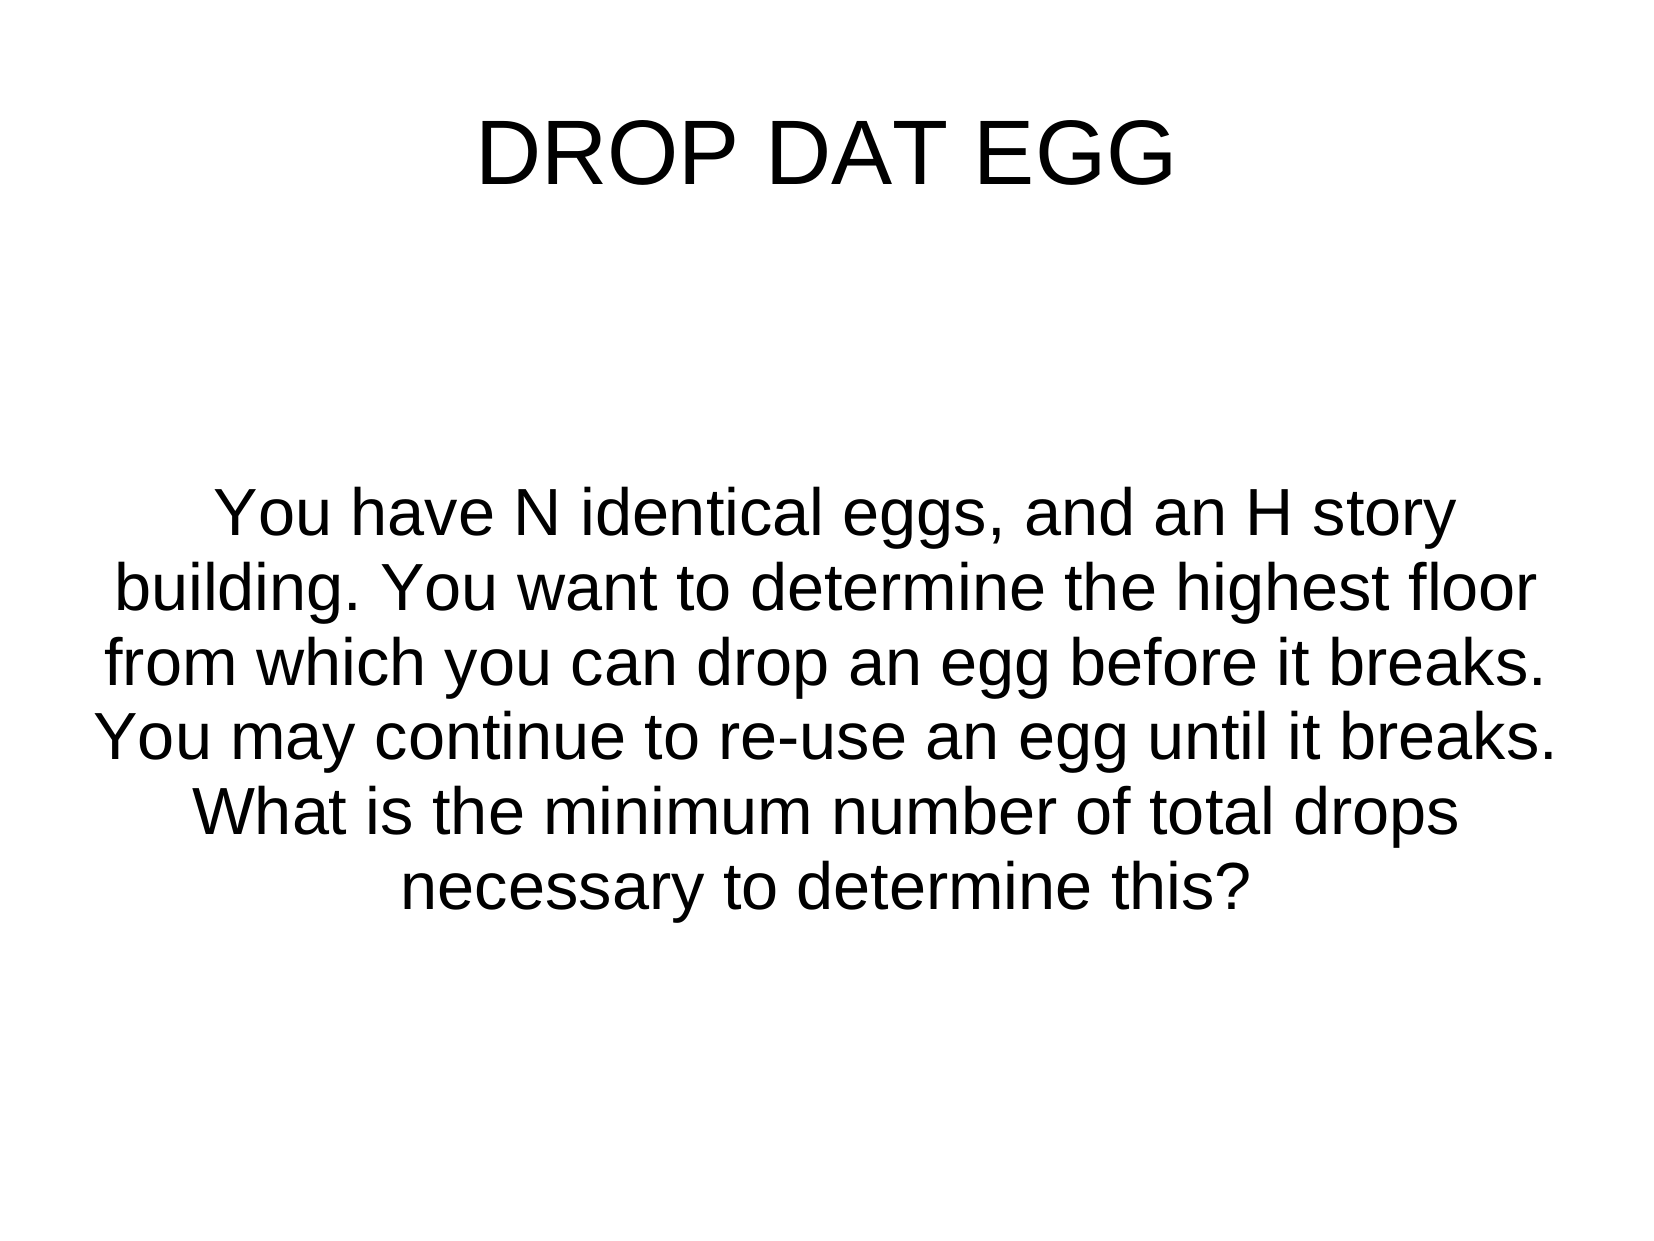

# DROP DAT EGG
 You have N identical eggs, and an H story building. You want to determine the highest floor from which you can drop an egg before it breaks. You may continue to re-use an egg until it breaks. What is the minimum number of total drops necessary to determine this?